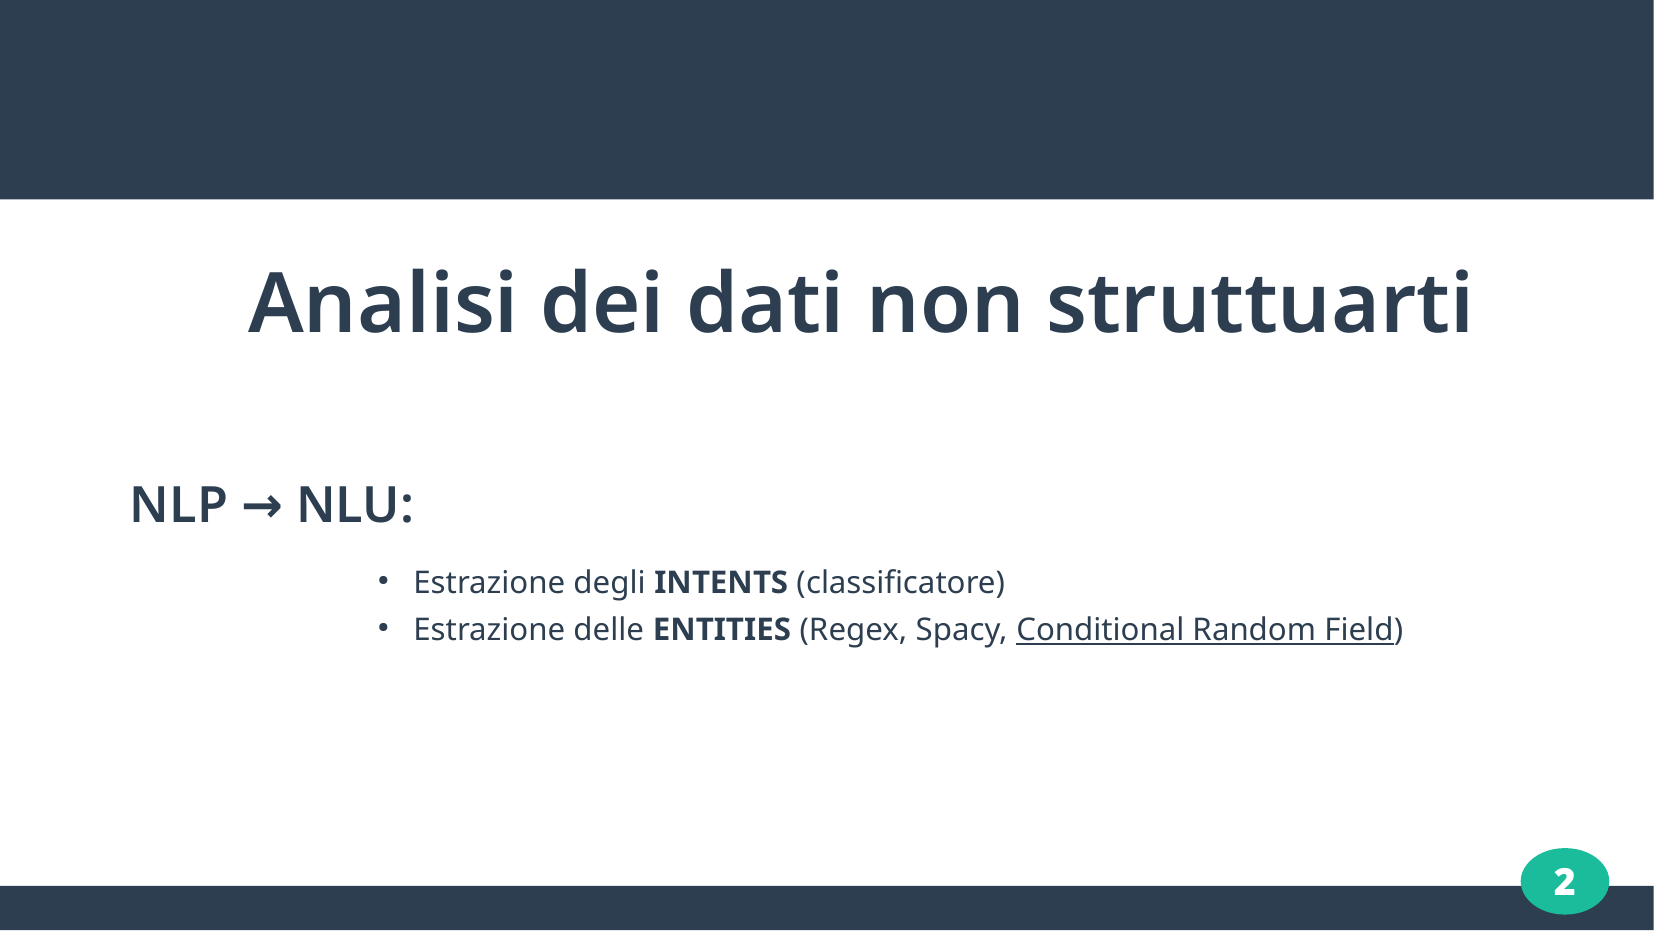

#
Analisi dei dati non struttuarti
NLP → NLU:
Estrazione degli INTENTS (classificatore)
Estrazione delle ENTITIES (Regex, Spacy, Conditional Random Field)
2